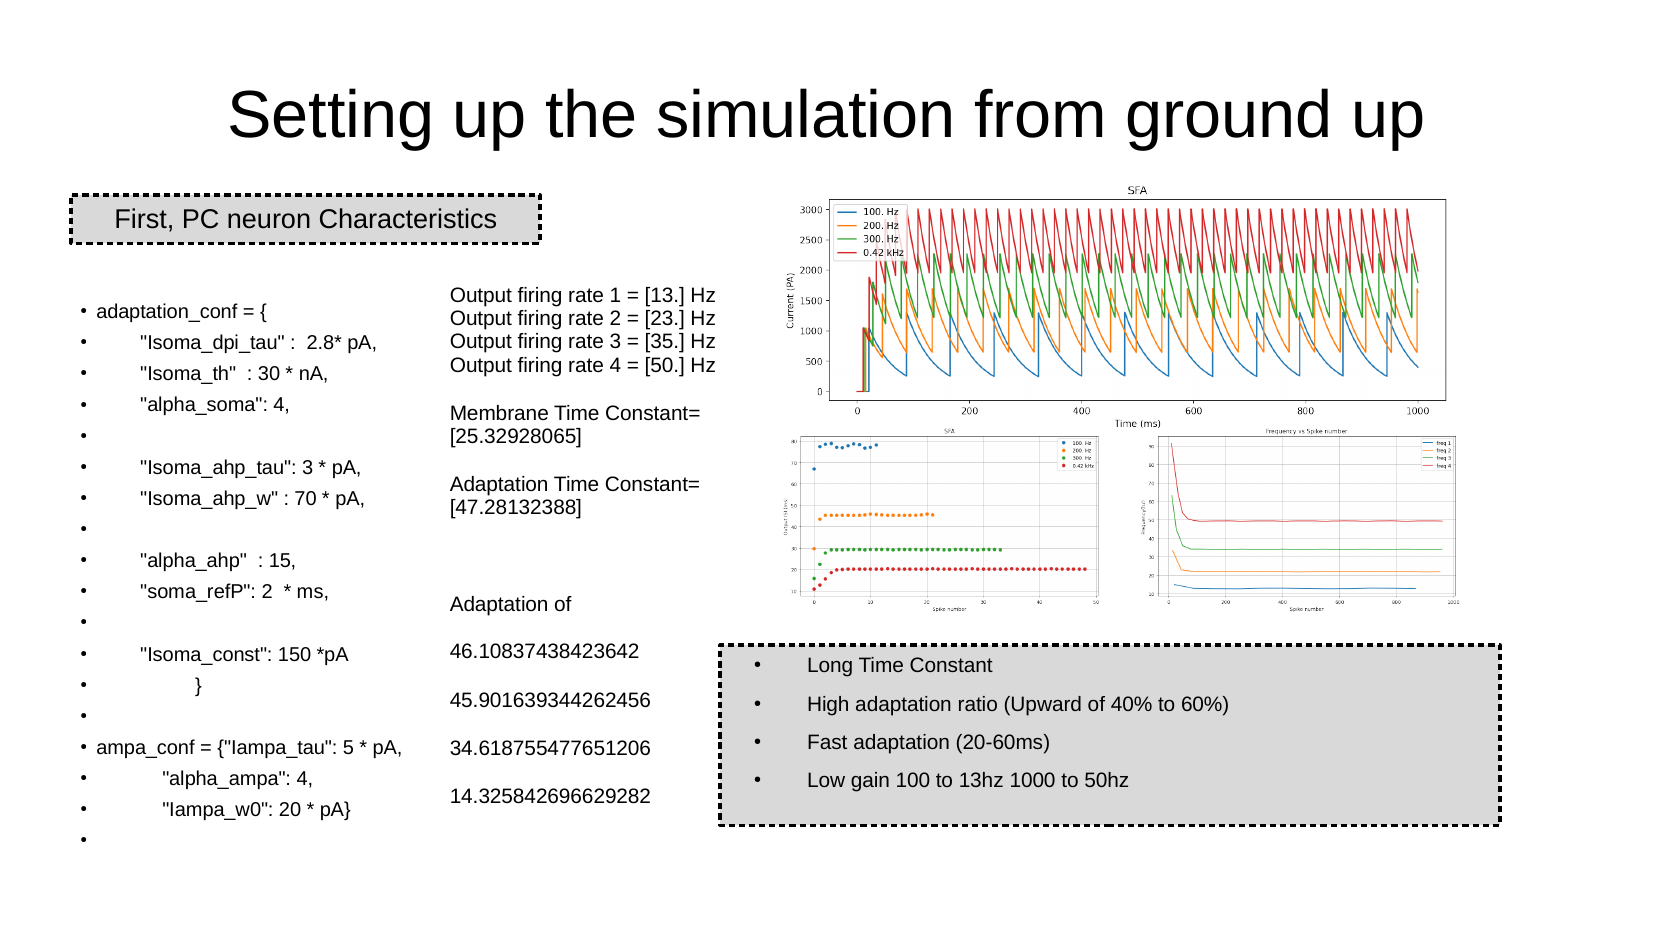

# Setting up the simulation from ground up
First, PC neuron Characteristics
Output firing rate 1 = [13.] Hz Output firing rate 2 = [23.] Hz Output firing rate 3 = [35.] Hz Output firing rate 4 = [50.] Hz
Membrane Time Constant= [25.32928065]
Adaptation Time Constant= [47.28132388]
Adaptation of
46.10837438423642
45.901639344262456
34.618755477651206
14.325842696629282
adaptation_conf = {
 "Isoma_dpi_tau" : 2.8* pA,
 "Isoma_th" : 30 * nA,
 "alpha_soma": 4,
 "Isoma_ahp_tau": 3 * pA,
 "Isoma_ahp_w" : 70 * pA,
 "alpha_ahp" : 15,
 "soma_refP": 2 * ms,
 "Isoma_const": 150 *pA
 }
ampa_conf = {"Iampa_tau": 5 * pA,
 "alpha_ampa": 4,
 "Iampa_w0": 20 * pA}
Long Time Constant
High adaptation ratio (Upward of 40% to 60%)
Fast adaptation (20-60ms)
Low gain 100 to 13hz 1000 to 50hz